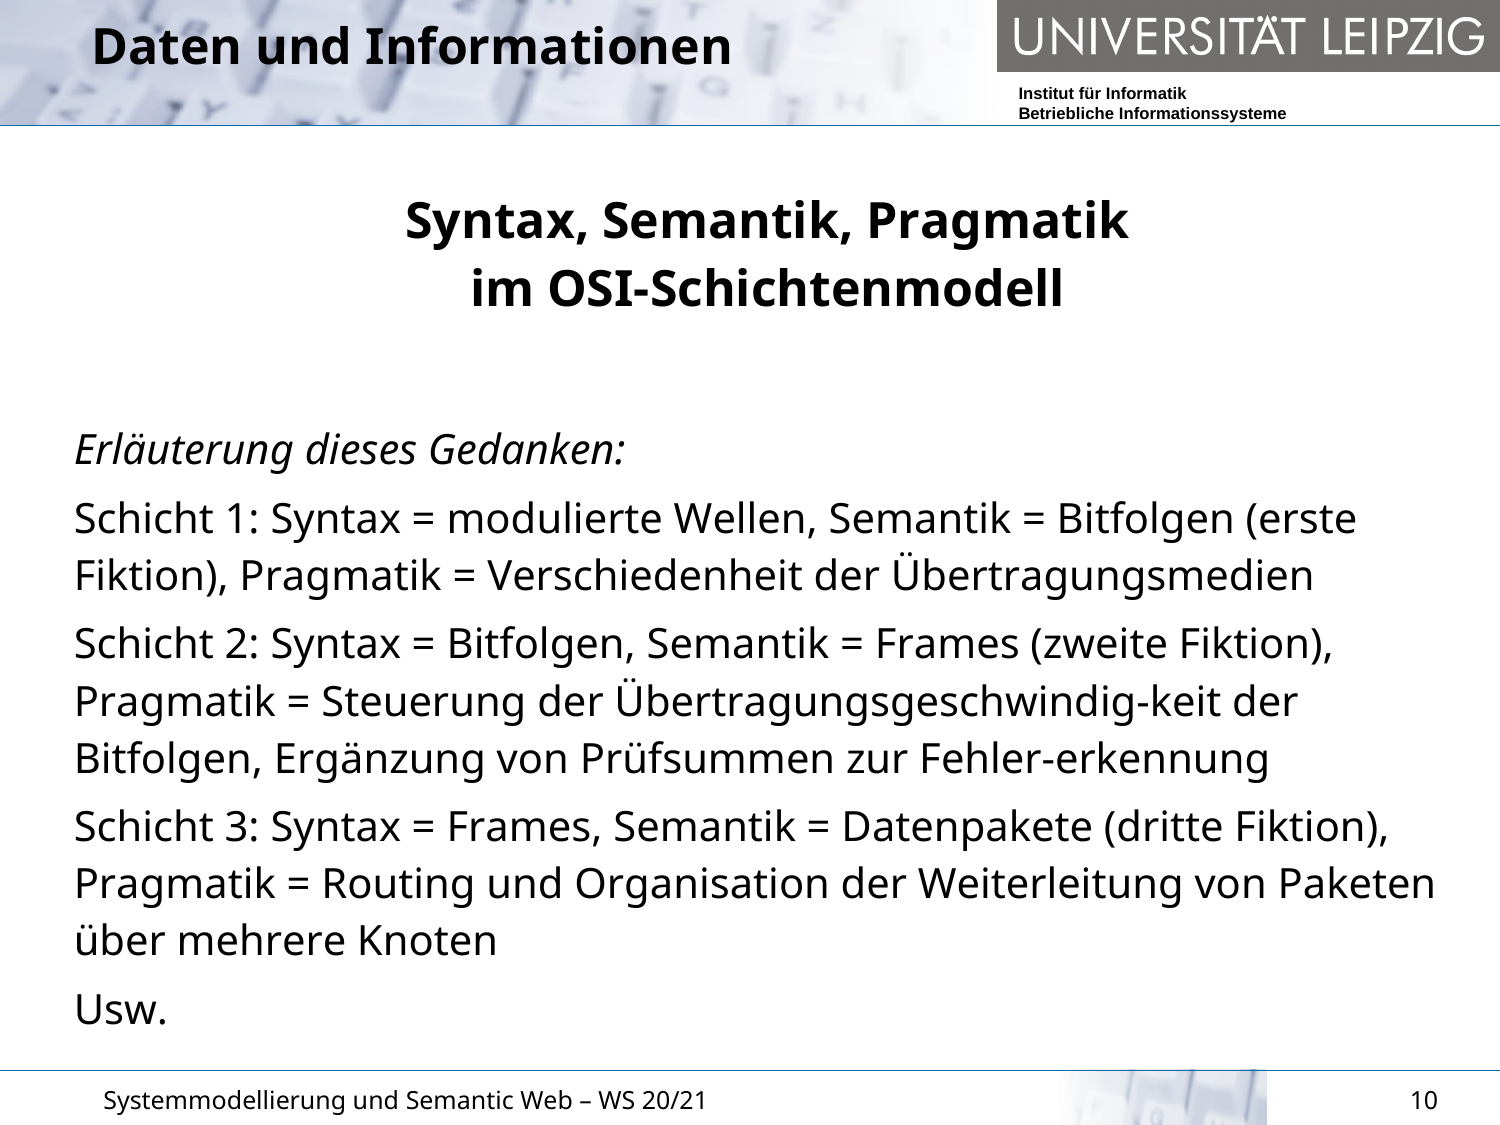

Daten und Informationen
# Syntax, Semantik, Pragmatik im OSI-Schichtenmodell
Erläuterung dieses Gedanken:
Schicht 1: Syntax = modulierte Wellen, Semantik = Bitfolgen (erste Fiktion), Pragmatik = Verschiedenheit der Übertragungsmedien
Schicht 2: Syntax = Bitfolgen, Semantik = Frames (zweite Fiktion), Pragmatik = Steuerung der Übertragungsgeschwindig-keit der Bitfolgen, Ergänzung von Prüfsummen zur Fehler-erkennung
Schicht 3: Syntax = Frames, Semantik = Datenpakete (dritte Fiktion), Pragmatik = Routing und Organisation der Weiterleitung von Paketen über mehrere Knoten
Usw.
Systemmodellierung und Semantic Web – WS 20/21
10